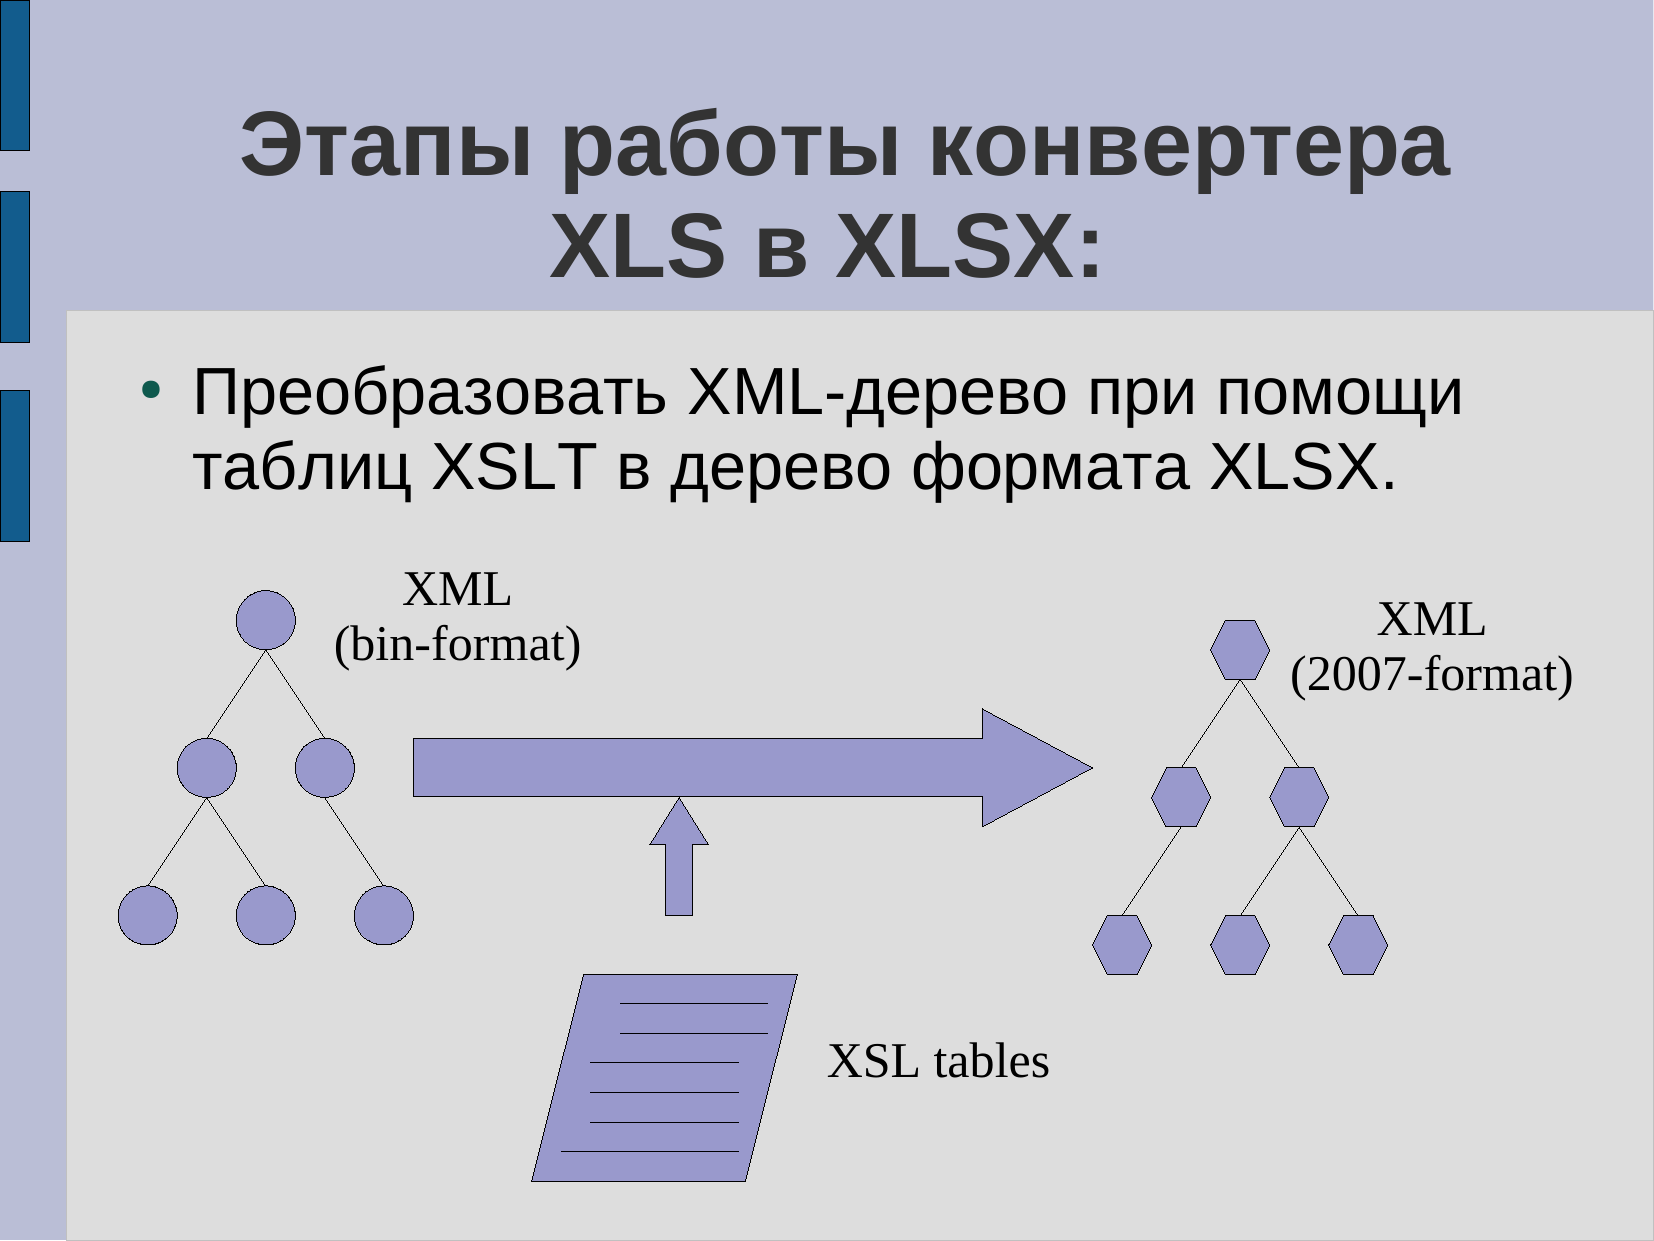

# Этапы работы конвертера XLS в XLSX:
Преобразовать XML-дерево при помощи таблиц XSLT в дерево формата XLSX.
XML
(bin-format)
XML
(2007-format)
XSL tables